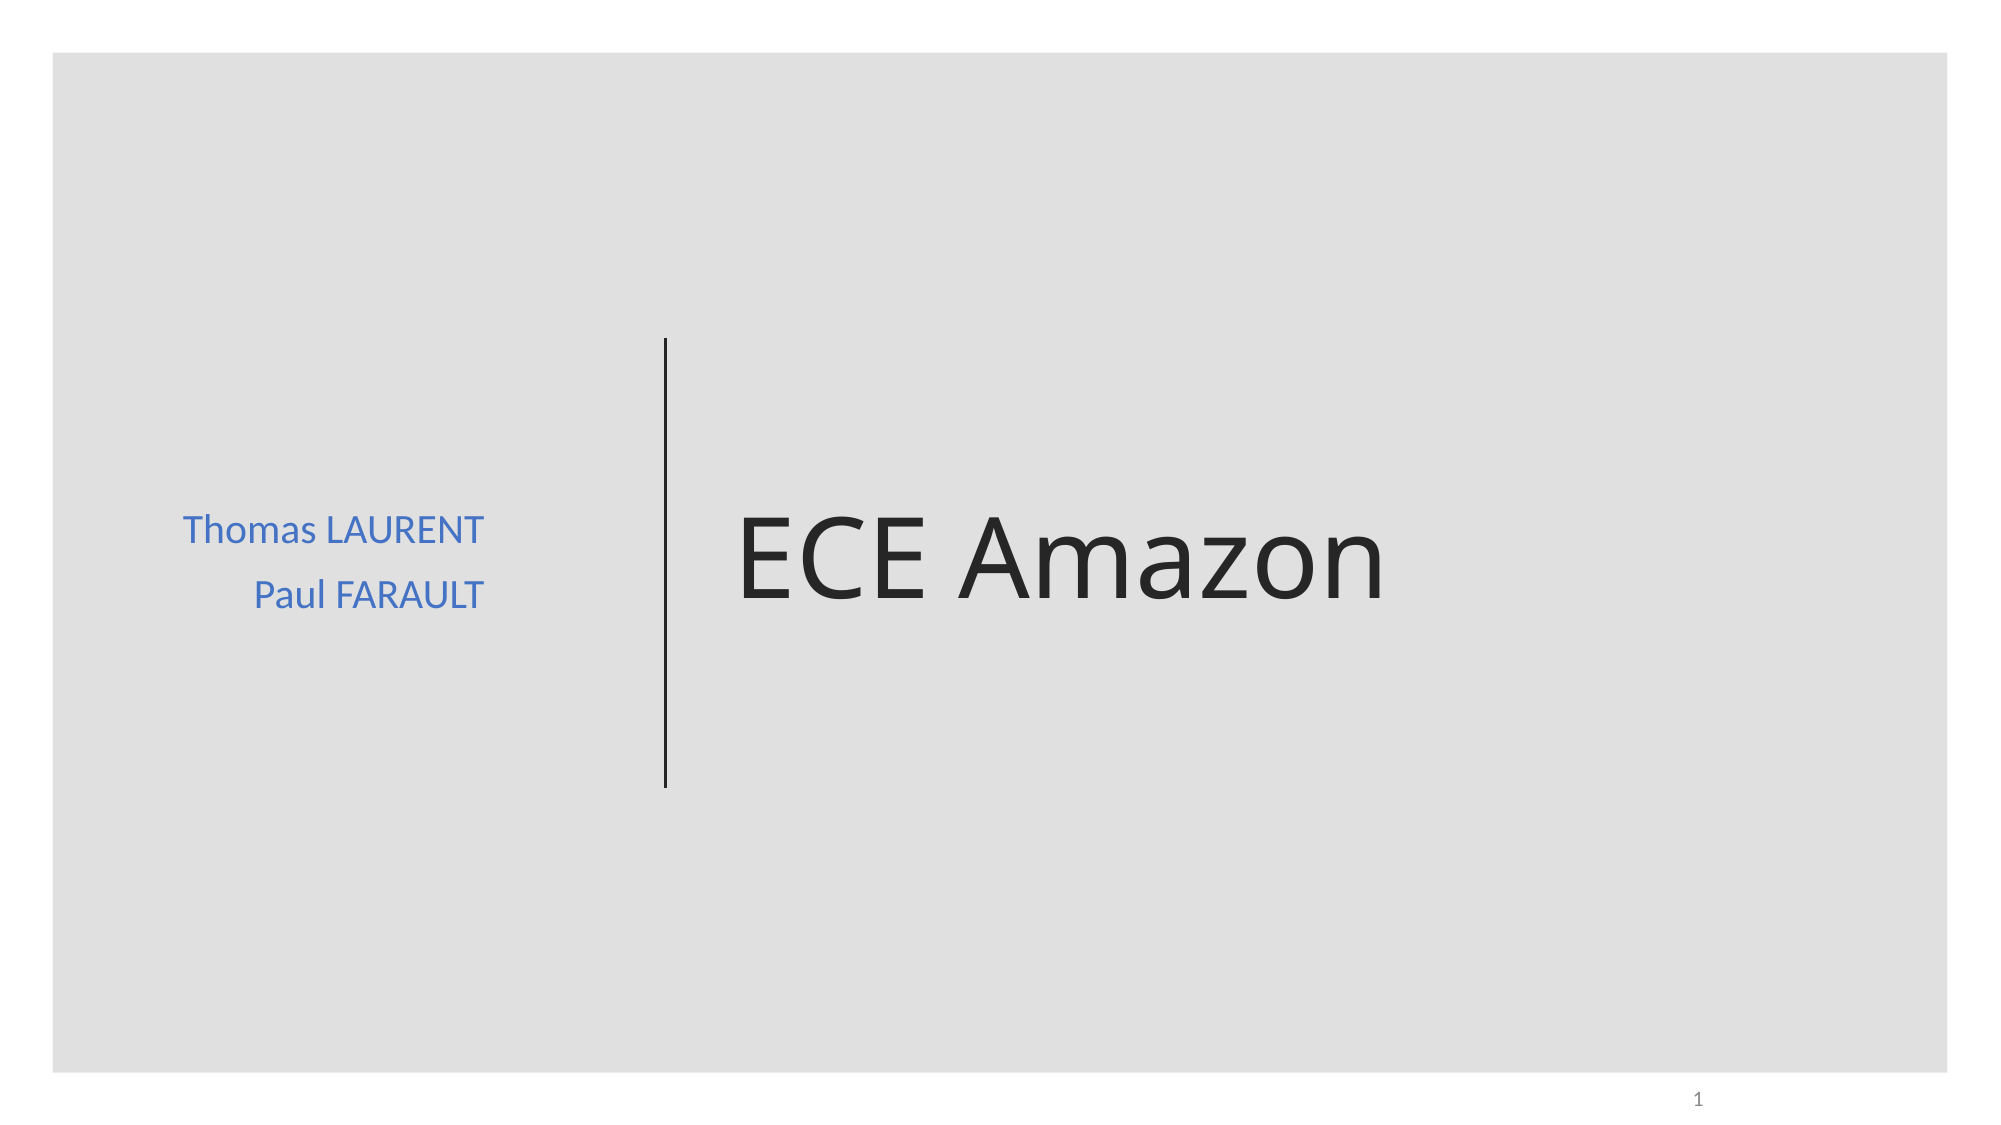

Thomas LAURENT
Paul FARAULT
# ECE Amazon
1